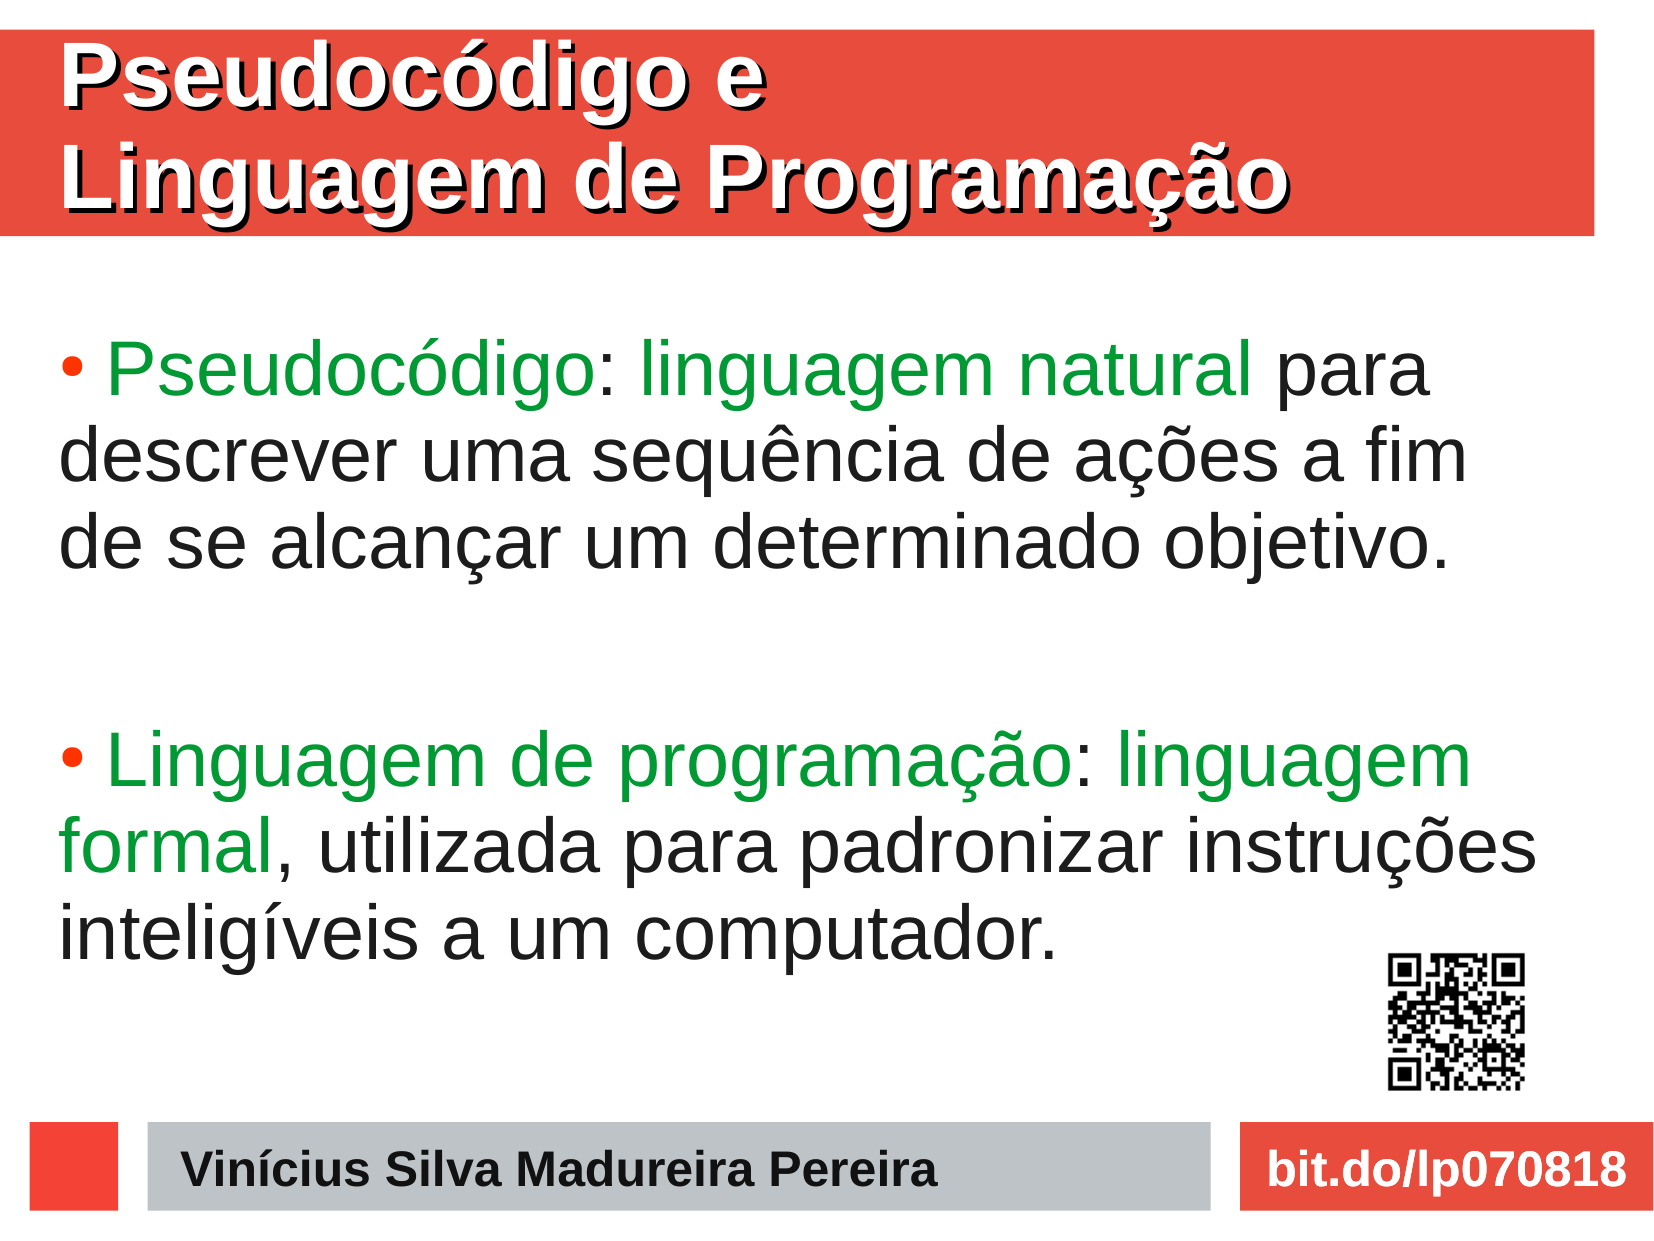

# Pseudocódigo e Linguagem de Programação
 Pseudocódigo: linguagem natural para descrever uma sequência de ações a fim de se alcançar um determinado objetivo.
 Linguagem de programação: linguagem formal, utilizada para padronizar instruções inteligíveis a um computador.
Vinícius Silva Madureira Pereira
bit.do/lp070818
bit.do/lp070818